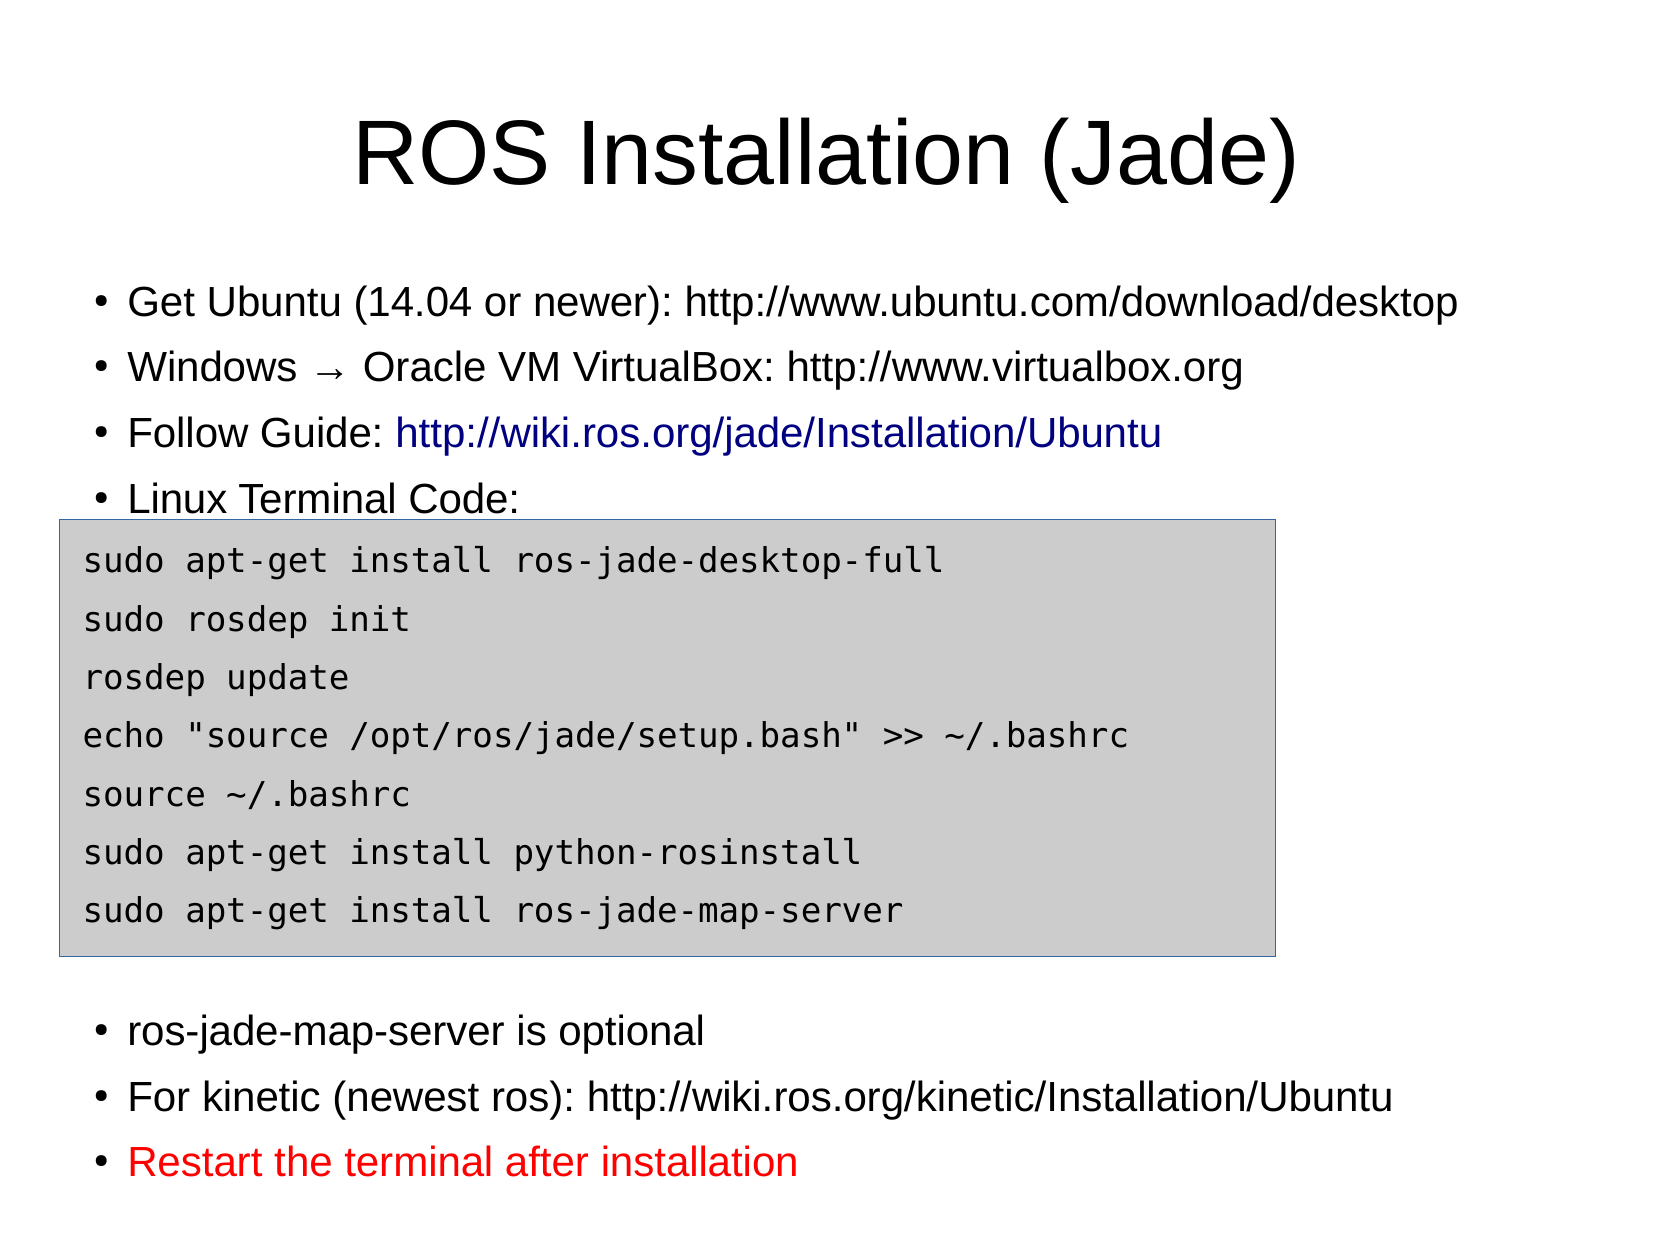

# ROS Installation (Jade)
Get Ubuntu (14.04 or newer): http://www.ubuntu.com/download/desktop
Windows → Oracle VM VirtualBox: http://www.virtualbox.org
Follow Guide: http://wiki.ros.org/jade/Installation/Ubuntu
Linux Terminal Code:
sudo apt-get install ros-jade-desktop-full
sudo rosdep init
rosdep update
echo "source /opt/ros/jade/setup.bash" >> ~/.bashrc
source ~/.bashrc
sudo apt-get install python-rosinstall
sudo apt-get install ros-jade-map-server
ros-jade-map-server is optional
For kinetic (newest ros): http://wiki.ros.org/kinetic/Installation/Ubuntu
Restart the terminal after installation